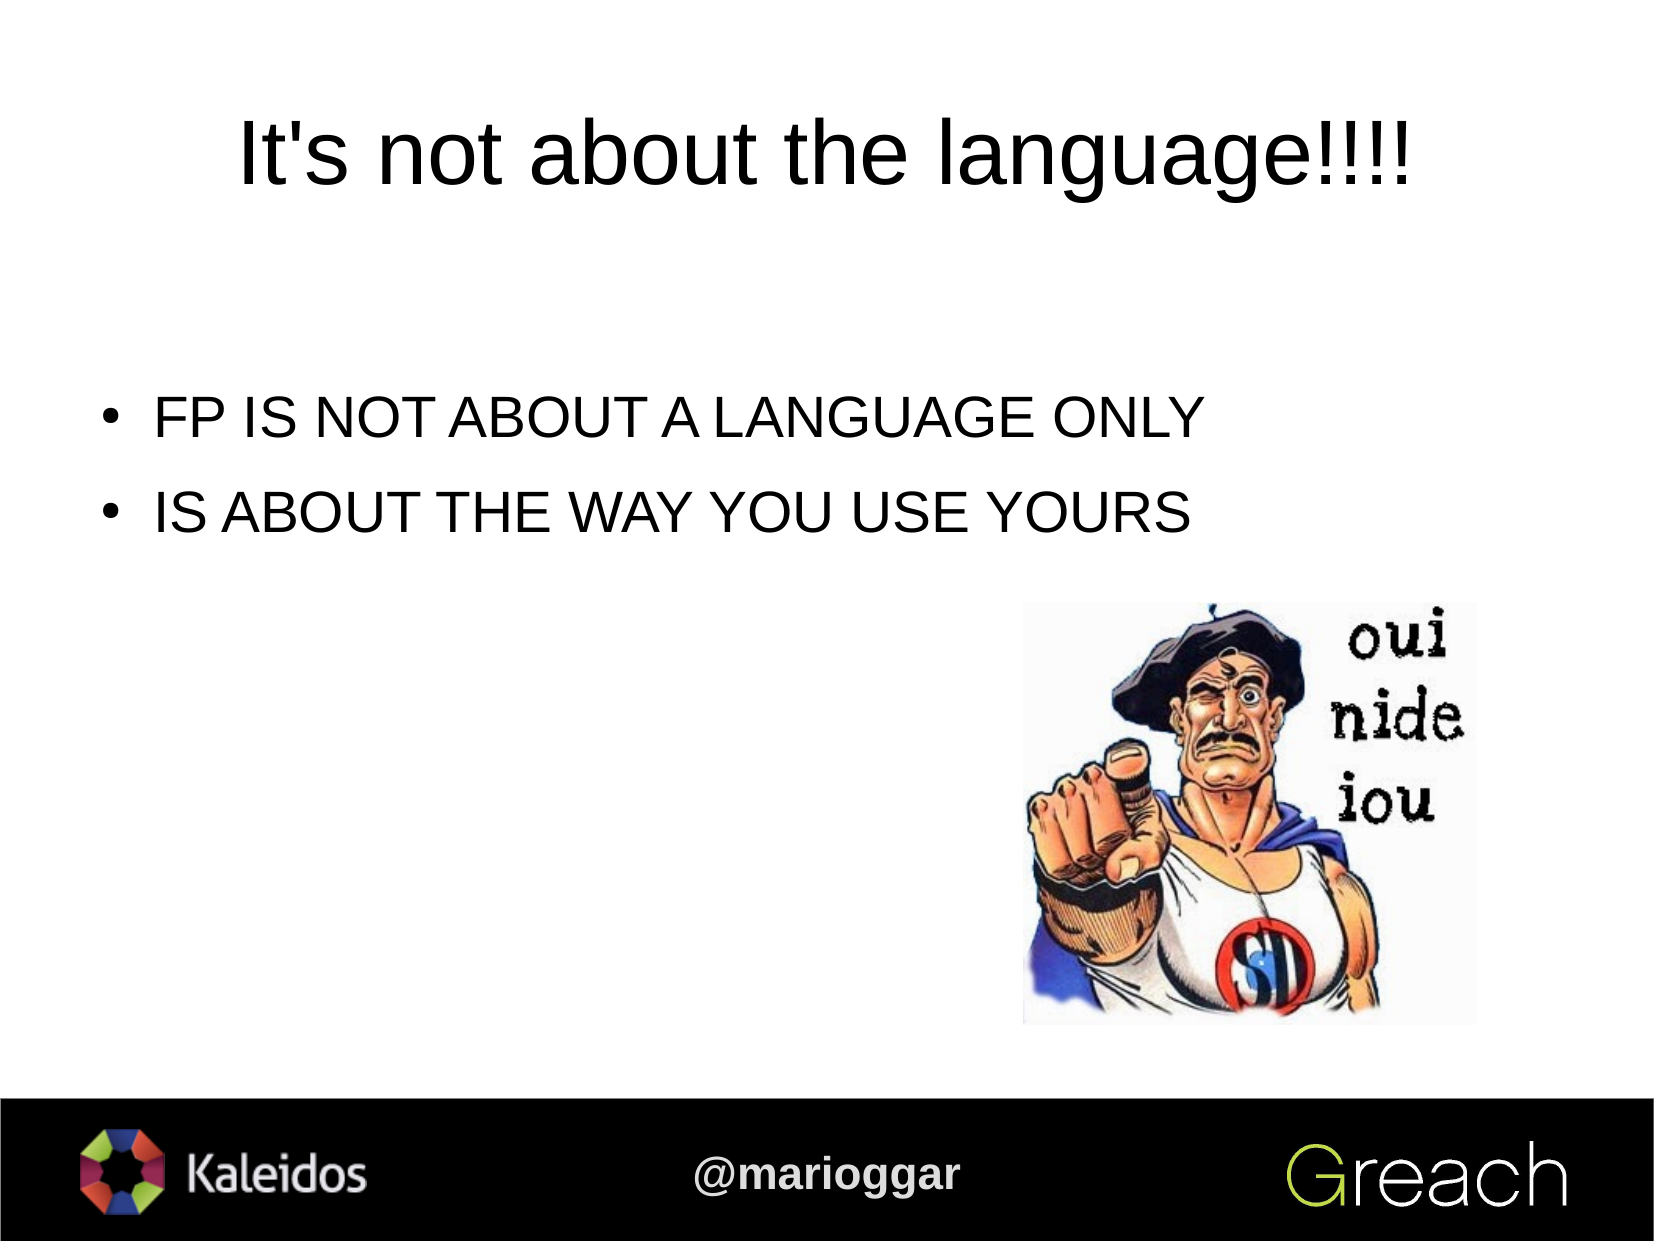

# It's not about the language!!!!
FP IS NOT ABOUT A LANGUAGE ONLY
IS ABOUT THE WAY YOU USE YOURS